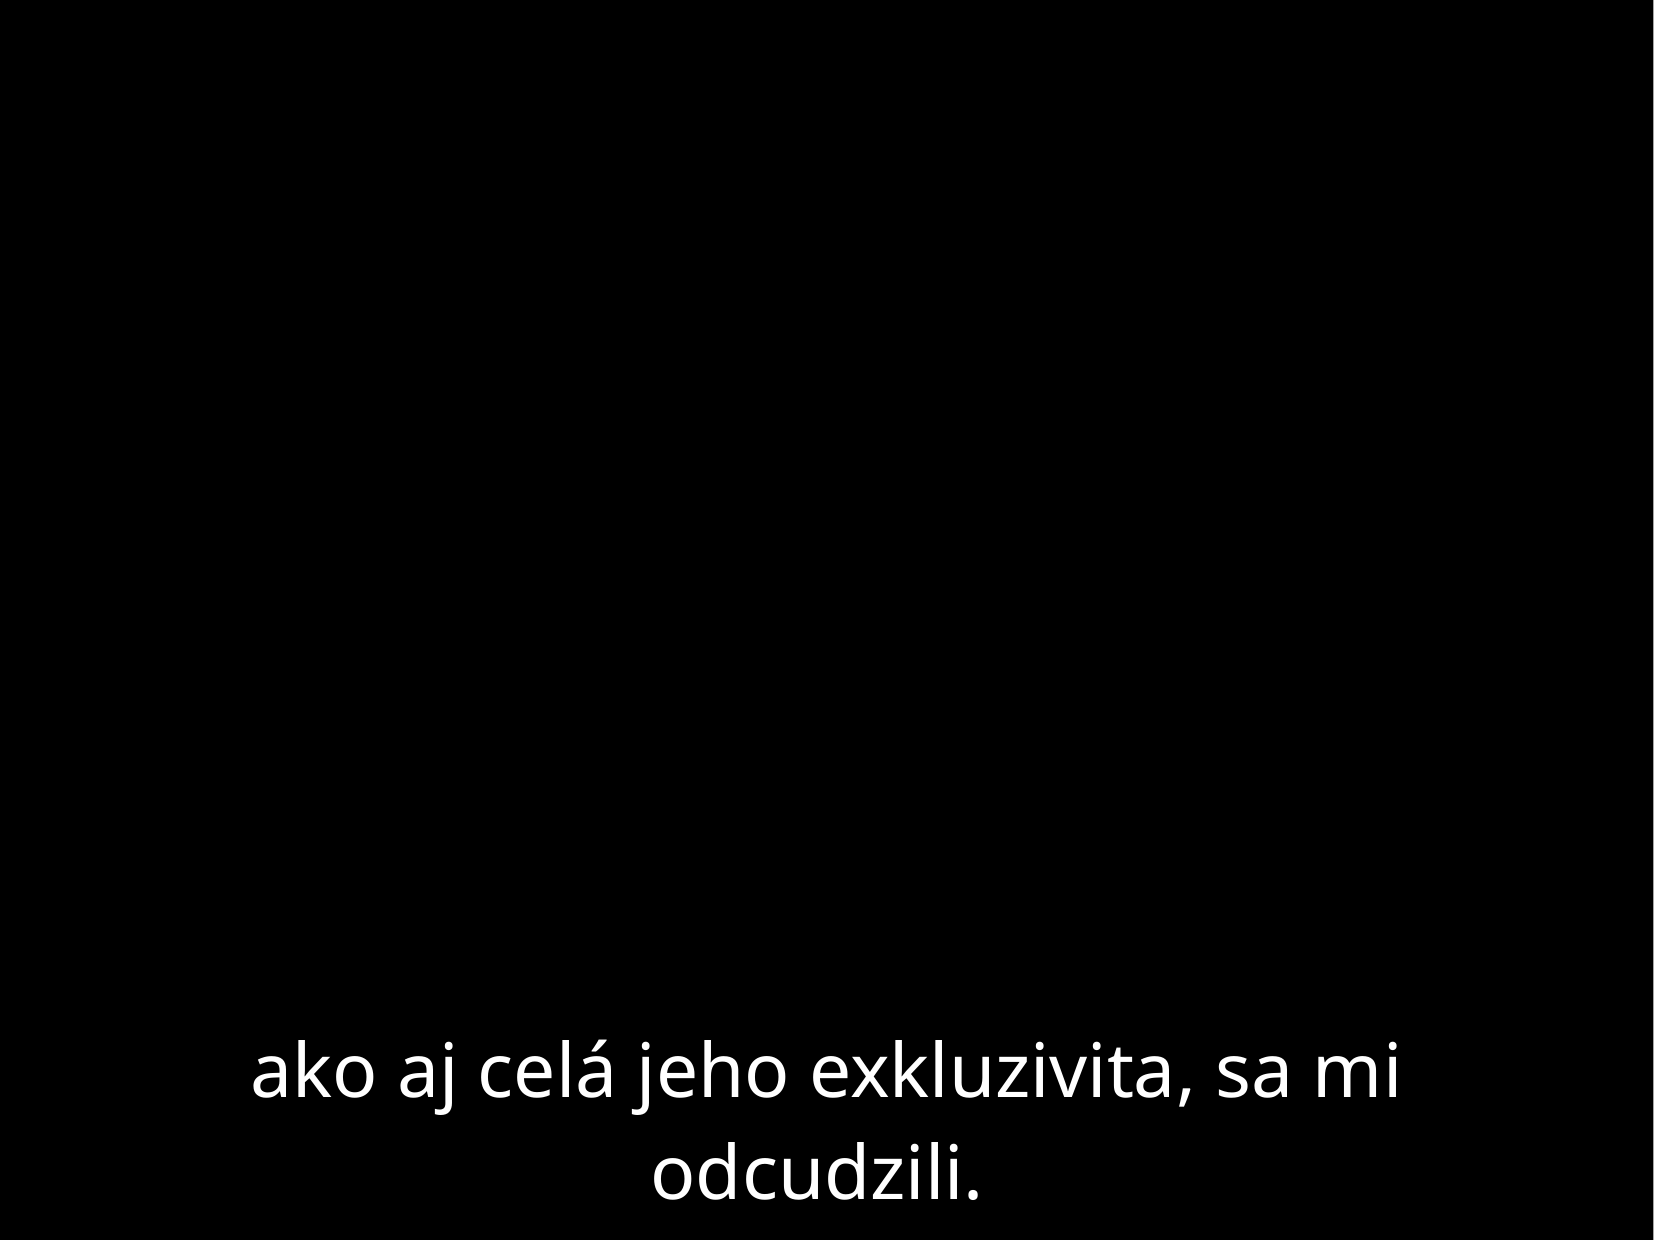

# ako aj celá jeho exkluzivita, sa mi odcudzili.